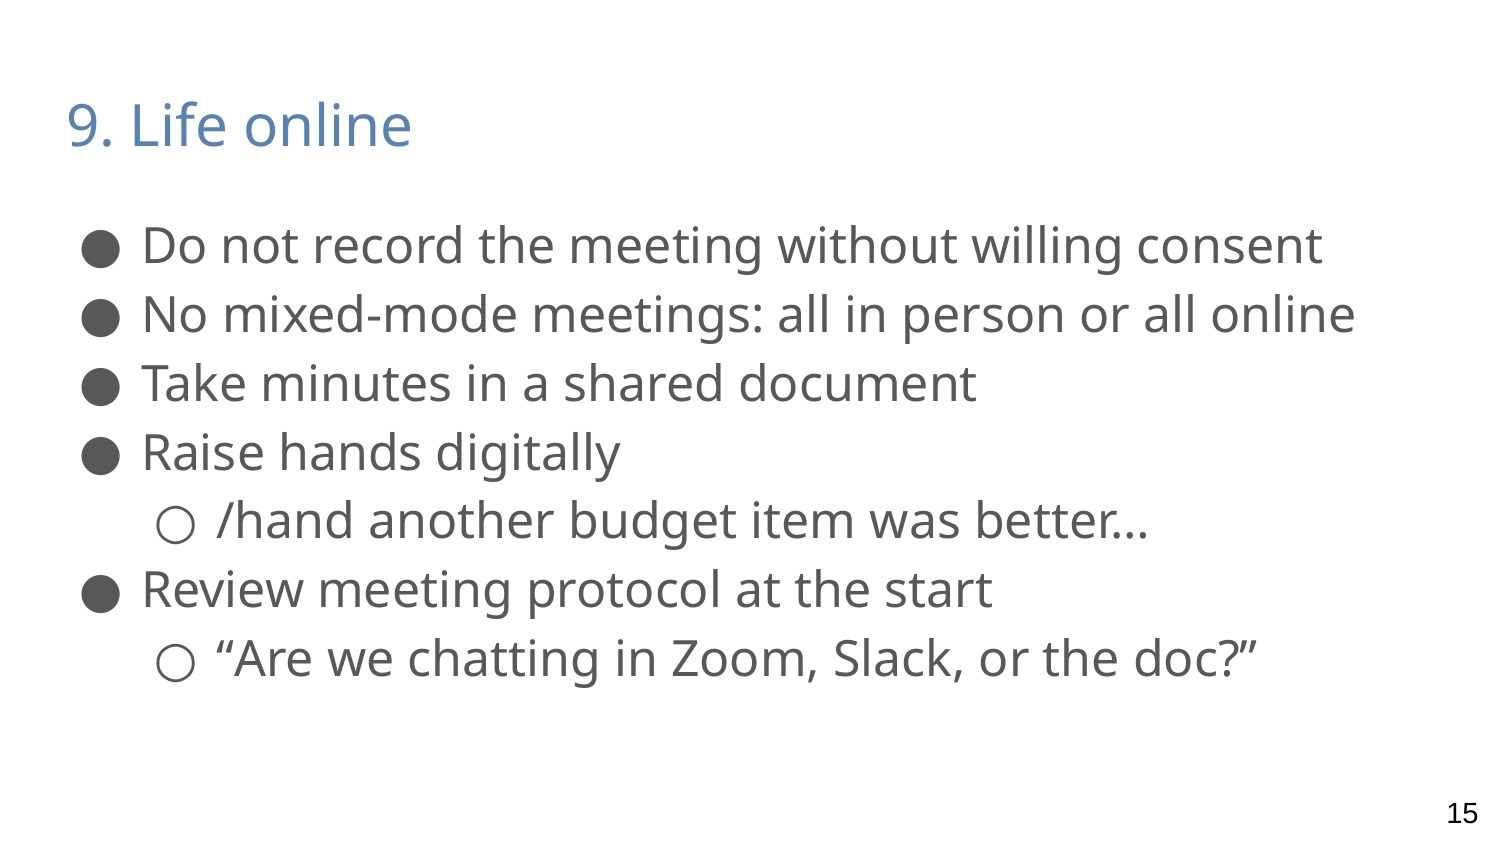

9. Life online
# Do not record the meeting without willing consent
No mixed-mode meetings: all in person or all online
Take minutes in a shared document
Raise hands digitally
/hand another budget item was better…
Review meeting protocol at the start
“Are we chatting in Zoom, Slack, or the doc?”